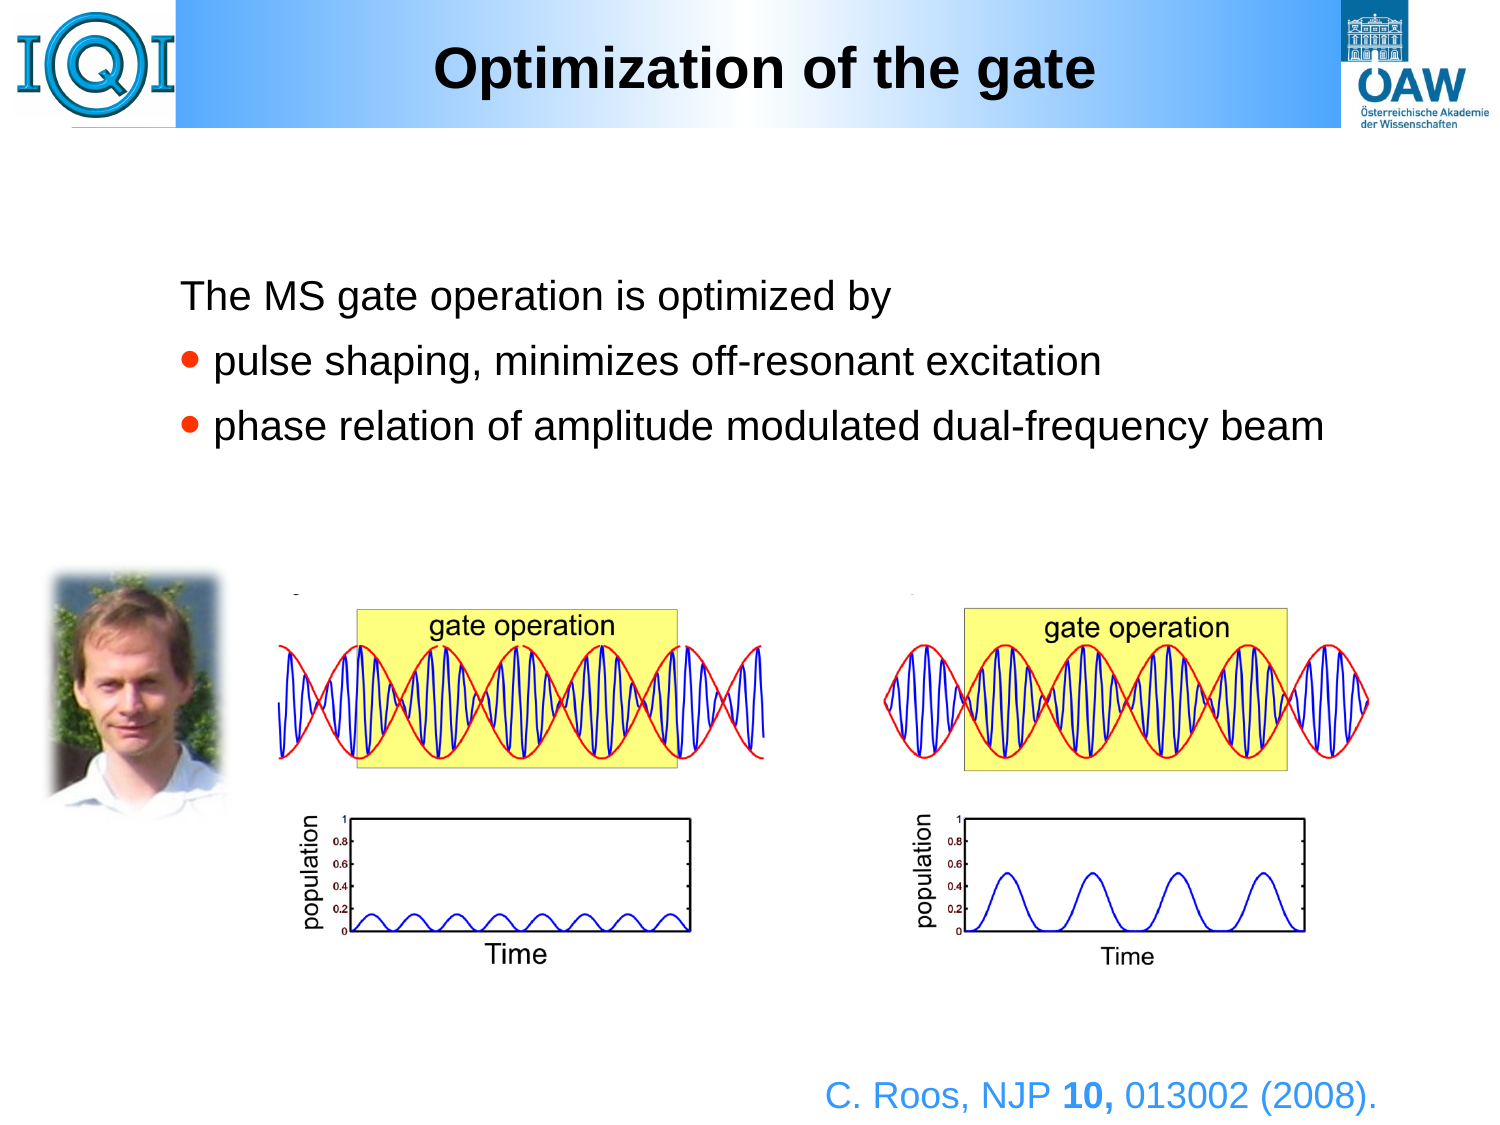

Optimization of the gate
The MS gate operation is optimized by
 pulse shaping, minimizes off-resonant excitation
 phase relation of amplitude modulated dual-frequency beam
C. Roos, NJP 10, 013002 (2008).